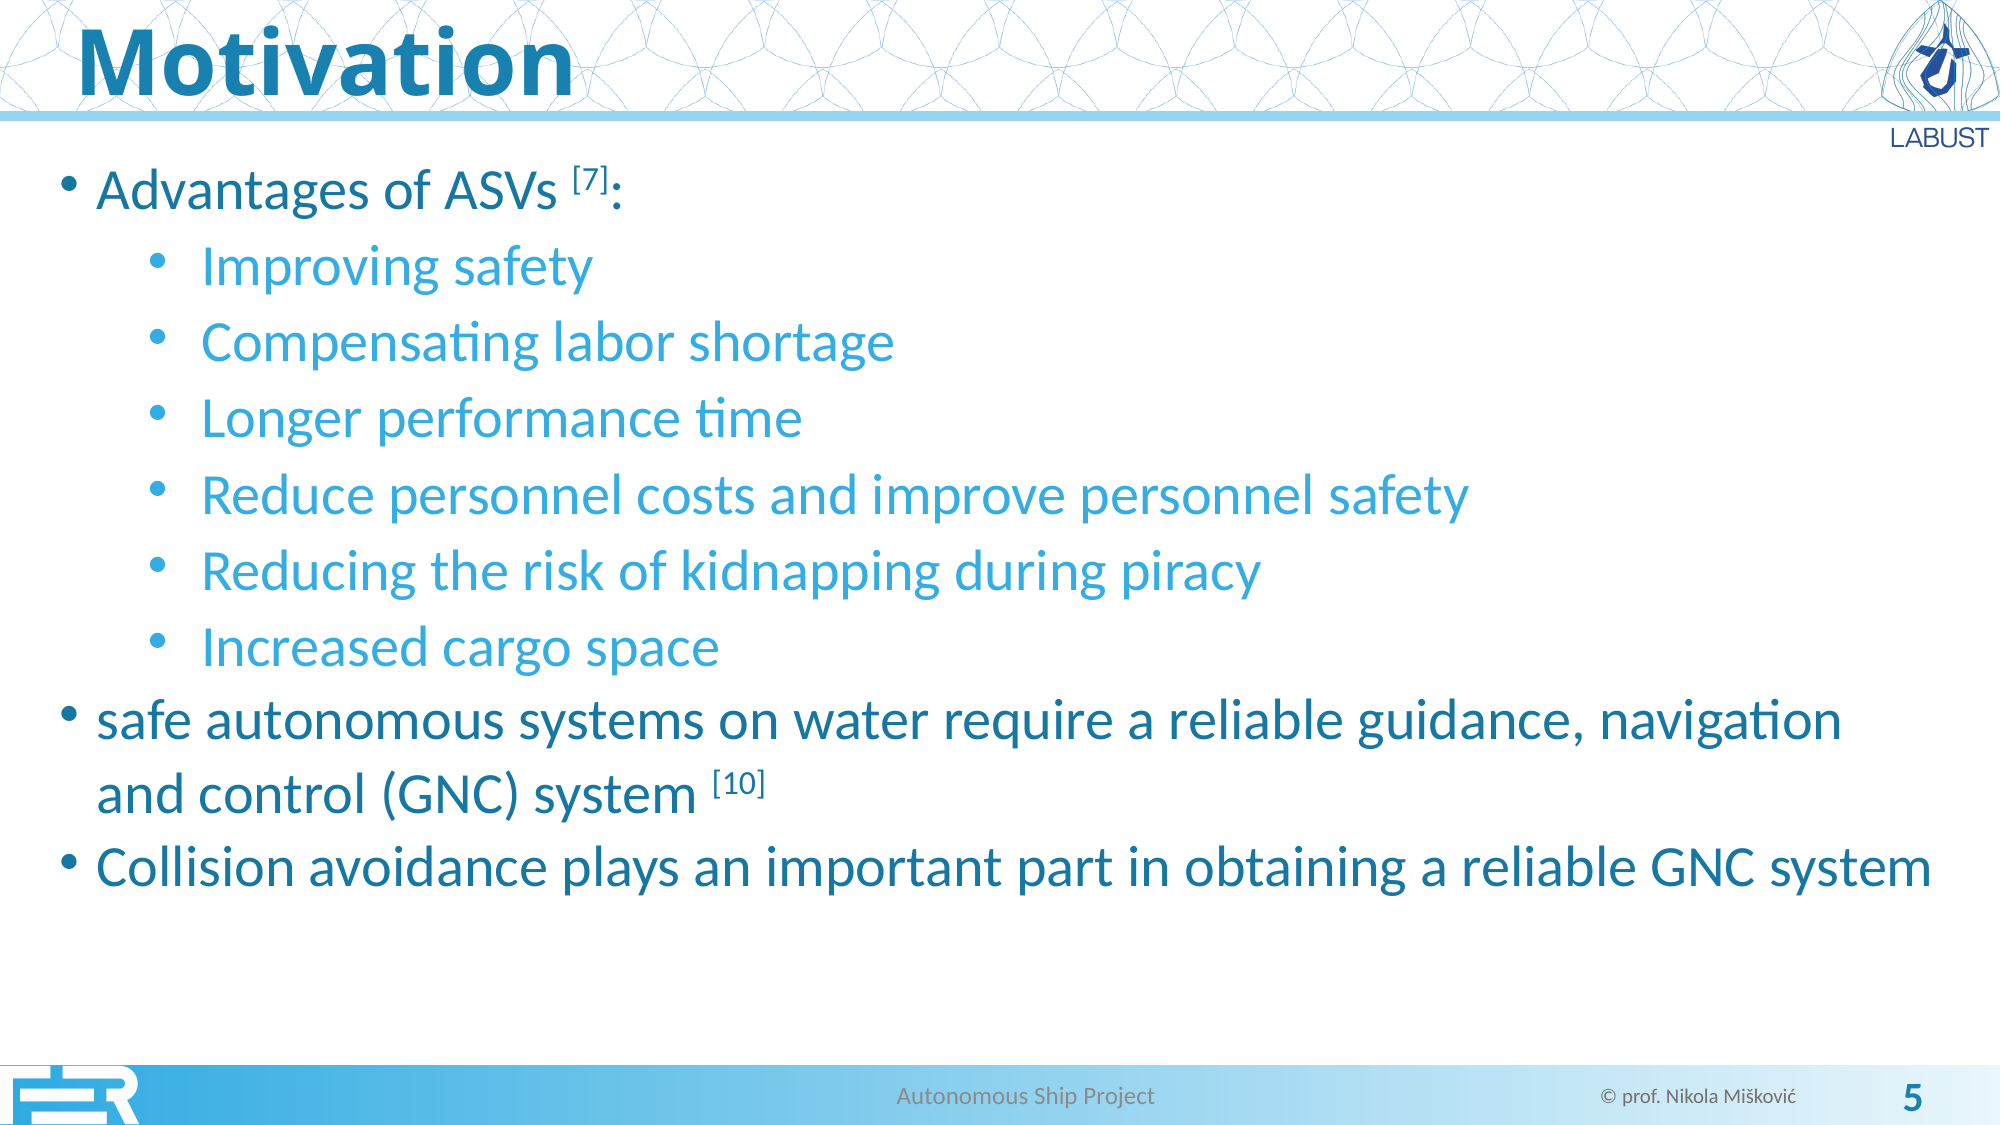

Motivation
# Advantages of ASVs [7]:
Improving safety
Compensating labor shortage
Longer performance time
Reduce personnel costs and improve personnel safety
Reducing the risk of kidnapping during piracy
Increased cargo space
safe autonomous systems on water require a reliable guidance, navigation
and control (GNC) system [10]
Collision avoidance plays an important part in obtaining a reliable GNC system
Guidance and Control of Marine Vehicles
5